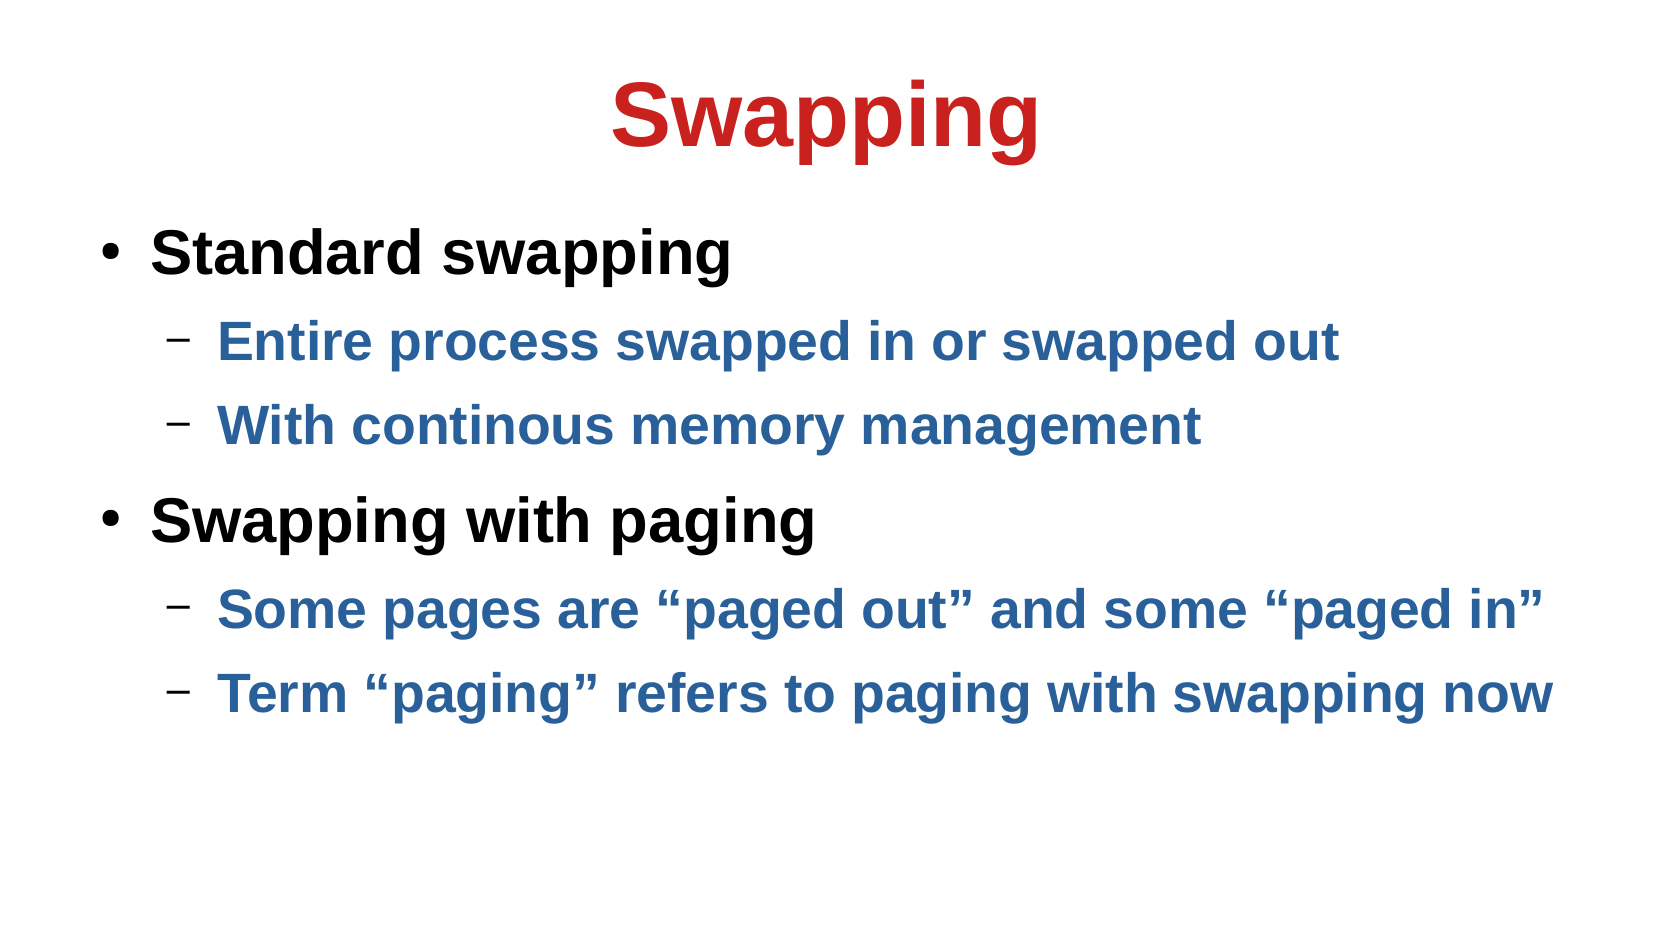

# Swapping
Standard swapping
Entire process swapped in or swapped out
With continous memory management
Swapping with paging
Some pages are “paged out” and some “paged in”
Term “paging” refers to paging with swapping now